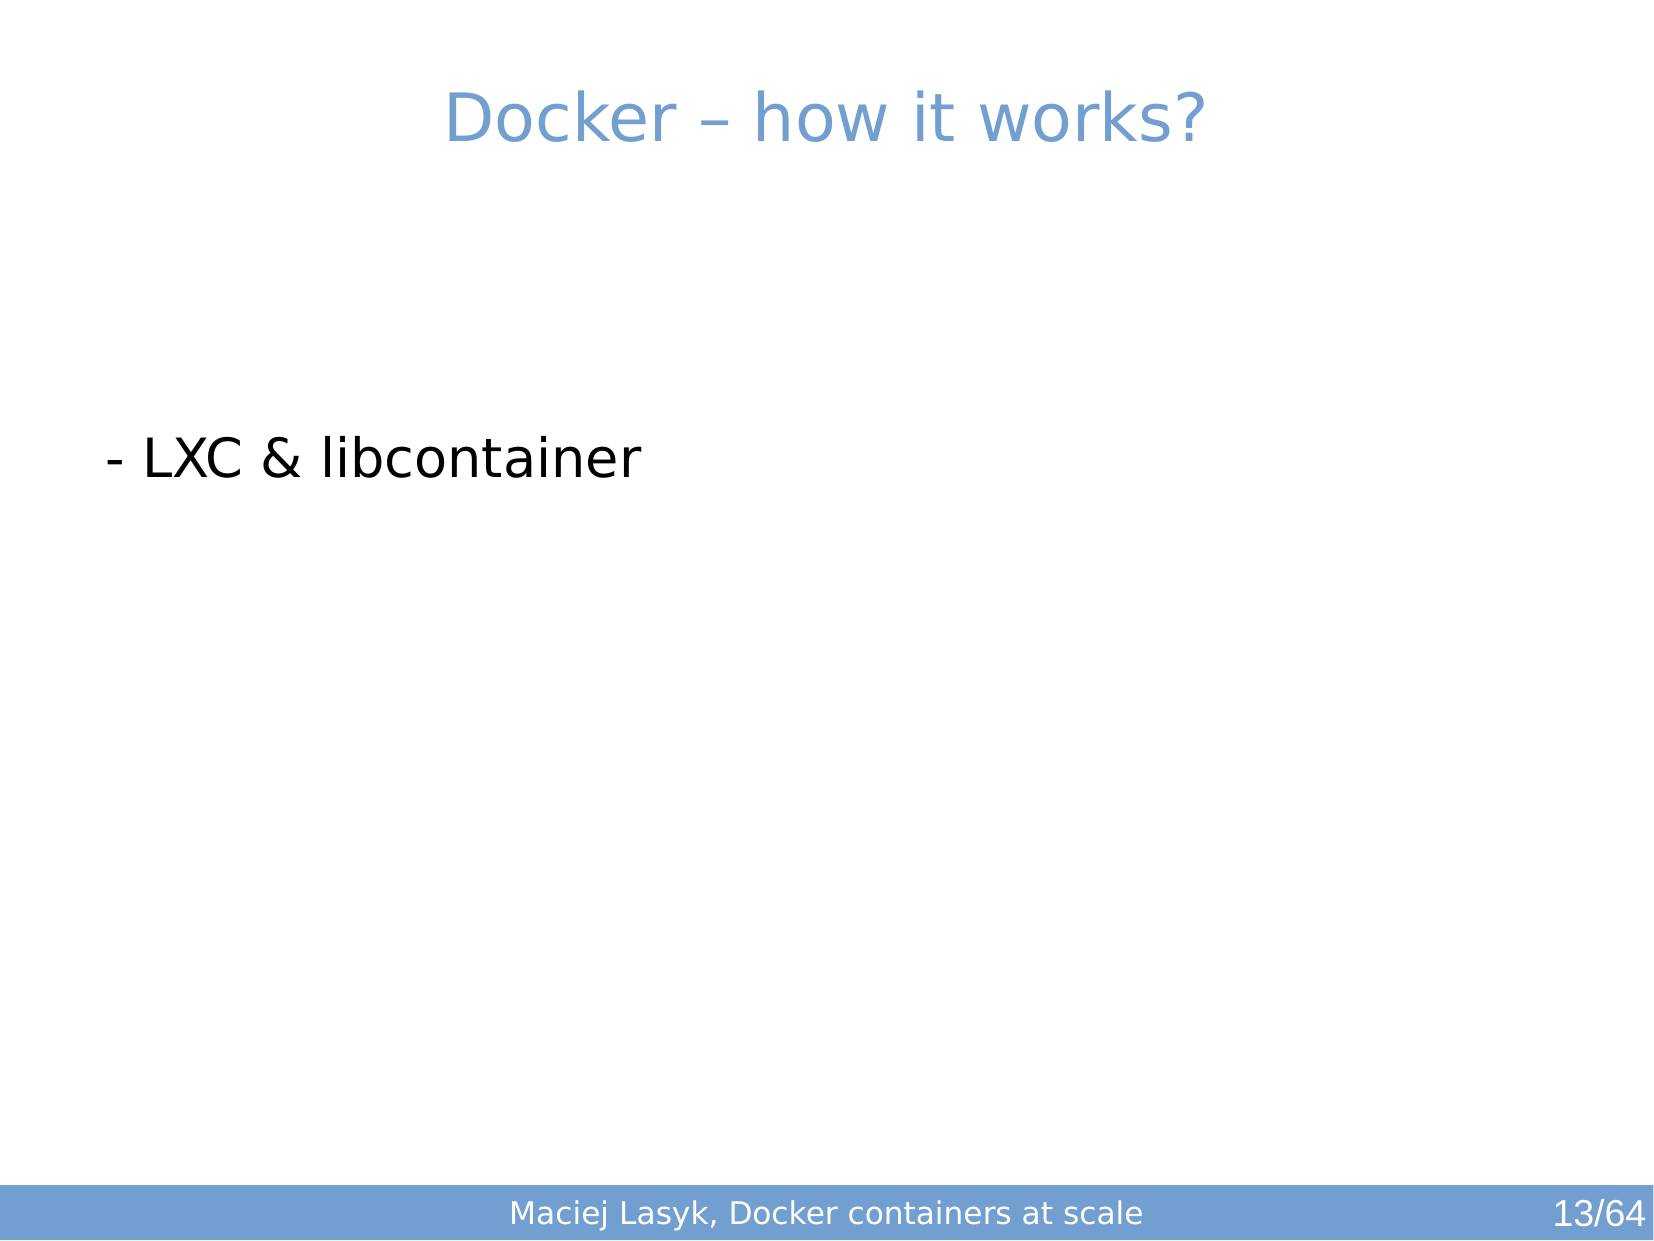

Docker – how it works?
- LXC & libcontainer
 13/64
Maciej Lasyk, Docker containers at scale